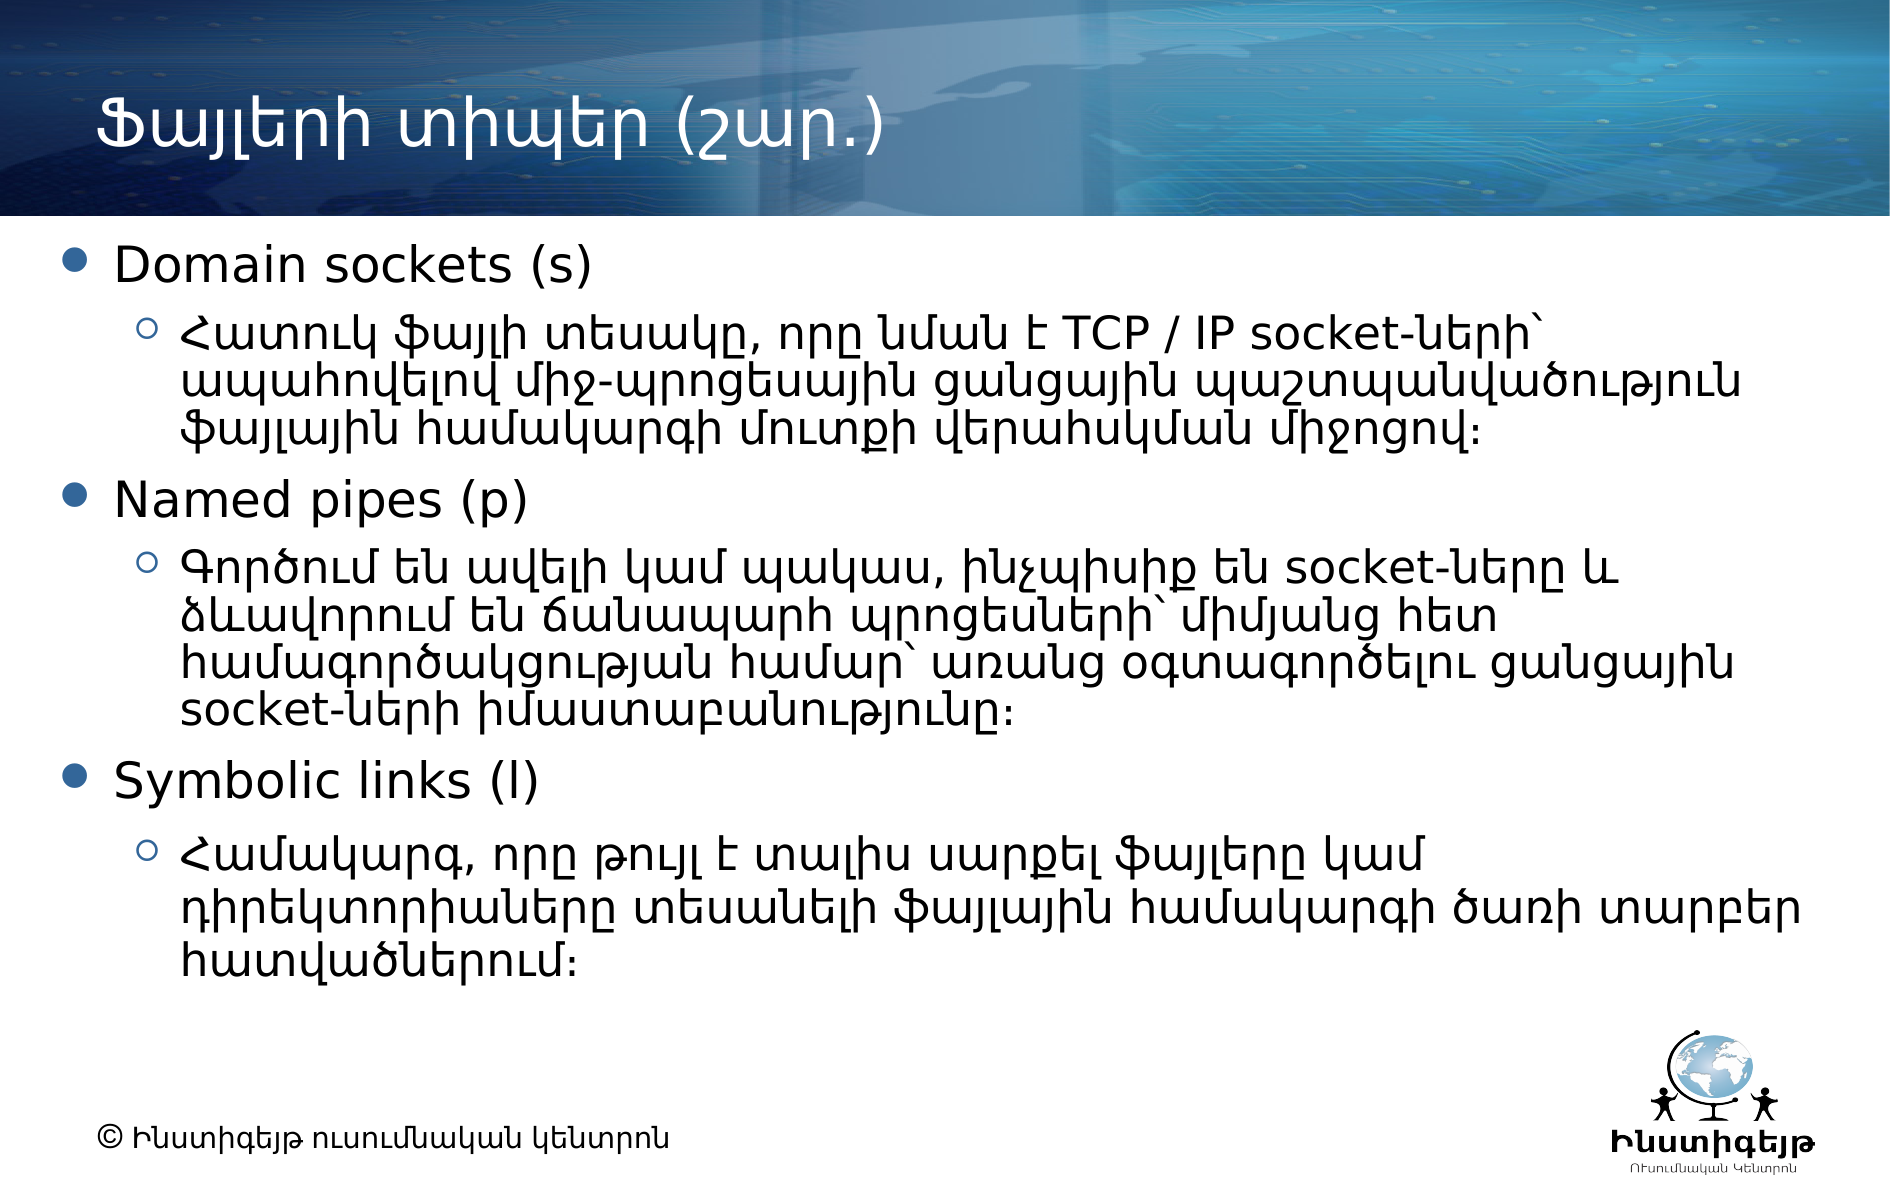

# Ֆայլերի տիպեր (շար․)
Domain sockets (s)
Հատուկ ֆայլի տեսակը, որը նման է TCP / IP socket-ների՝ ապահովելով միջ-պրոցեսային ցանցային պաշտպանվածություն ֆայլային համակարգի մուտքի վերահսկման միջոցով։
Named pipes (p)
Գործում են ավելի կամ պակաս, ինչպիսիք են socket-ները և ձևավորում են ճանապարհ պրոցեսների՝ միմյանց հետ համագործակցության համար՝ առանց օգտագործելու ցանցային socket-ների իմաստաբանությունը։
Symbolic links (l)
Համակարգ, որը թույլ է տալիս սարքել ֆայլերը կամ դիրեկտորիաները տեսանելի ֆայլային համակարգի ծառի տարբեր հատվածներում։